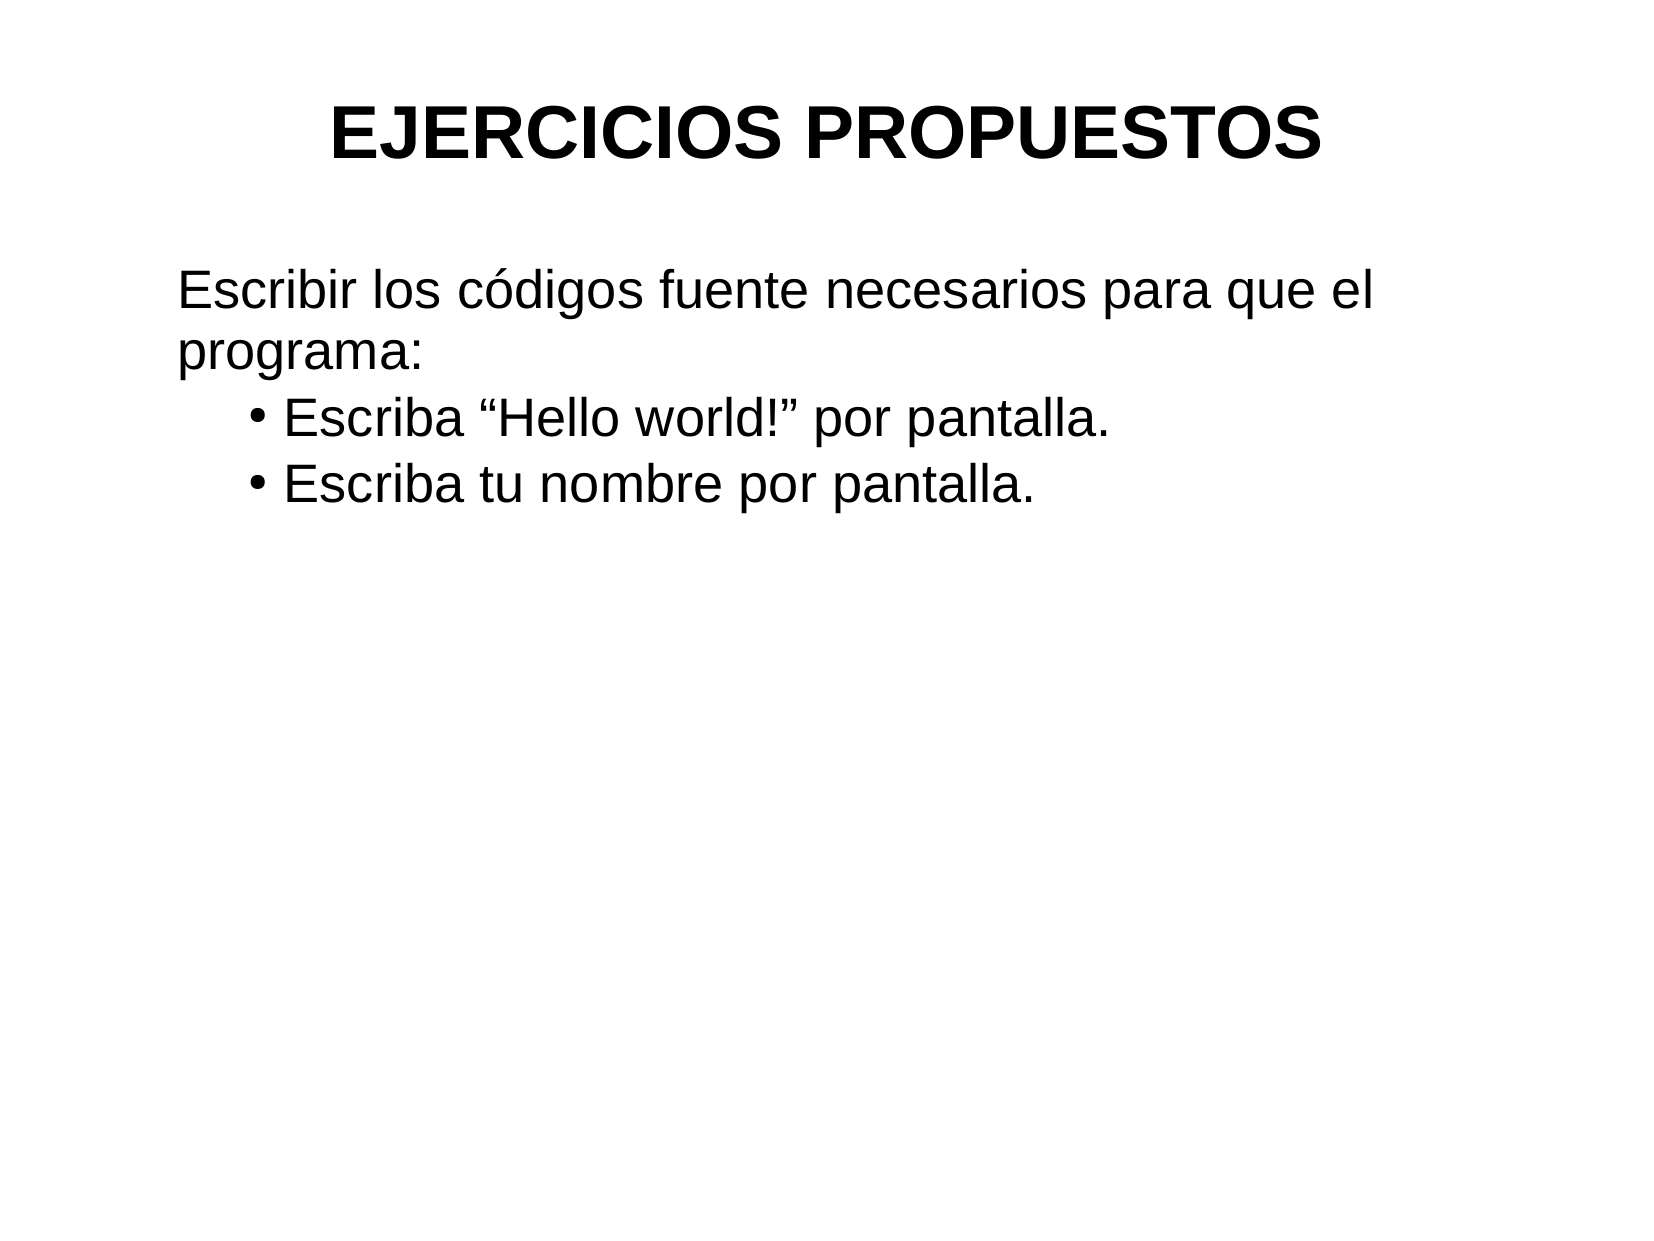

# EJERCICIOS PROPUESTOS
Escribir los códigos fuente necesarios para que el programa:
Escriba “Hello world!” por pantalla.
Escriba tu nombre por pantalla.